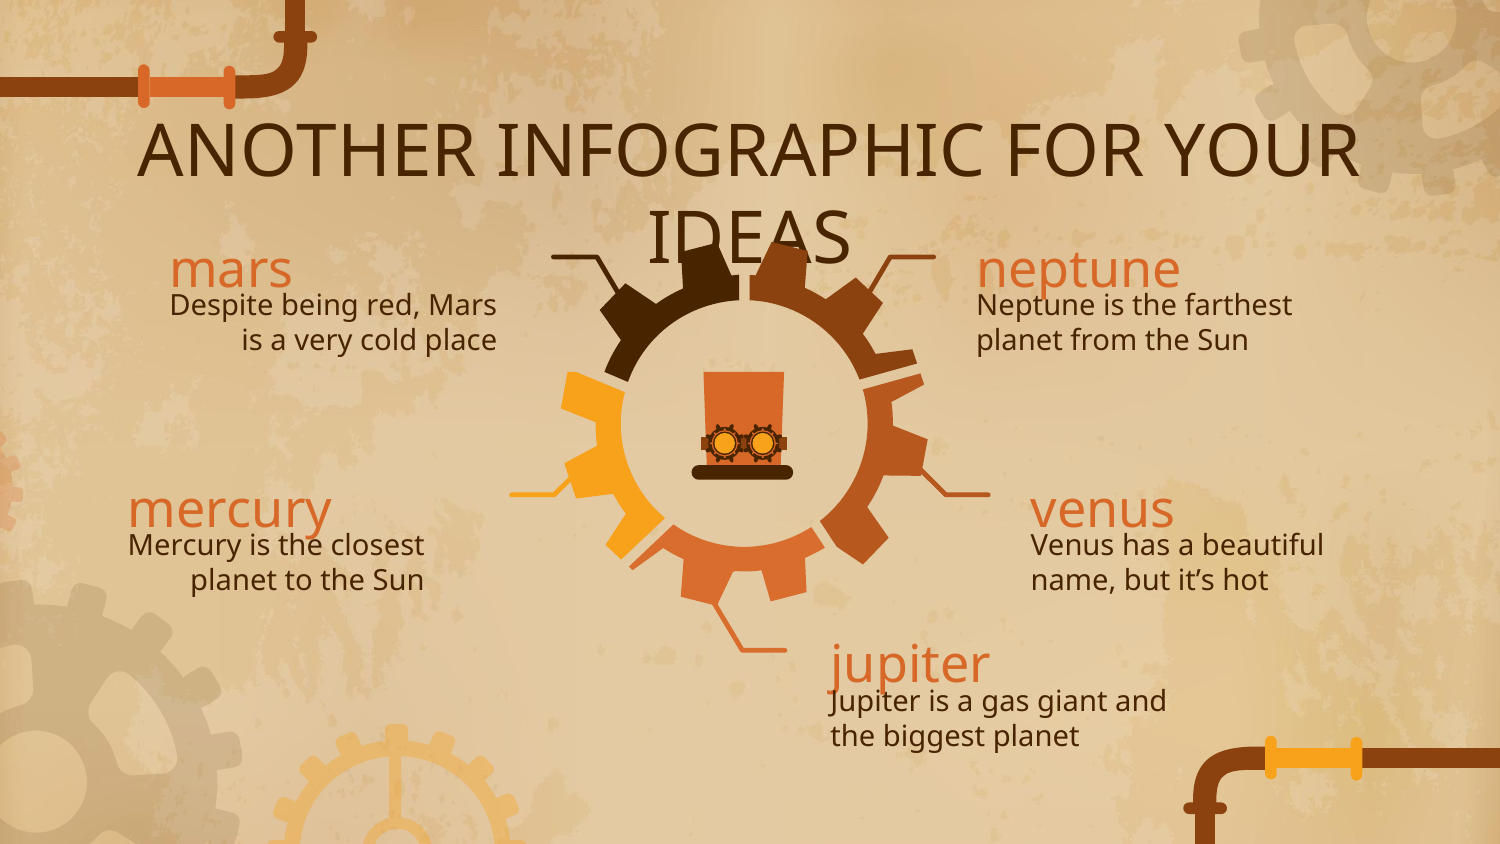

# ANOTHER INFOGRAPHIC FOR YOUR IDEAS
mars
neptune
Despite being red, Mars
is a very cold place
Neptune is the farthest planet from the Sun
mercury
venus
Mercury is the closest planet to the Sun
Venus has a beautiful name, but it’s hot
jupiter
Jupiter is a gas giant and the biggest planet